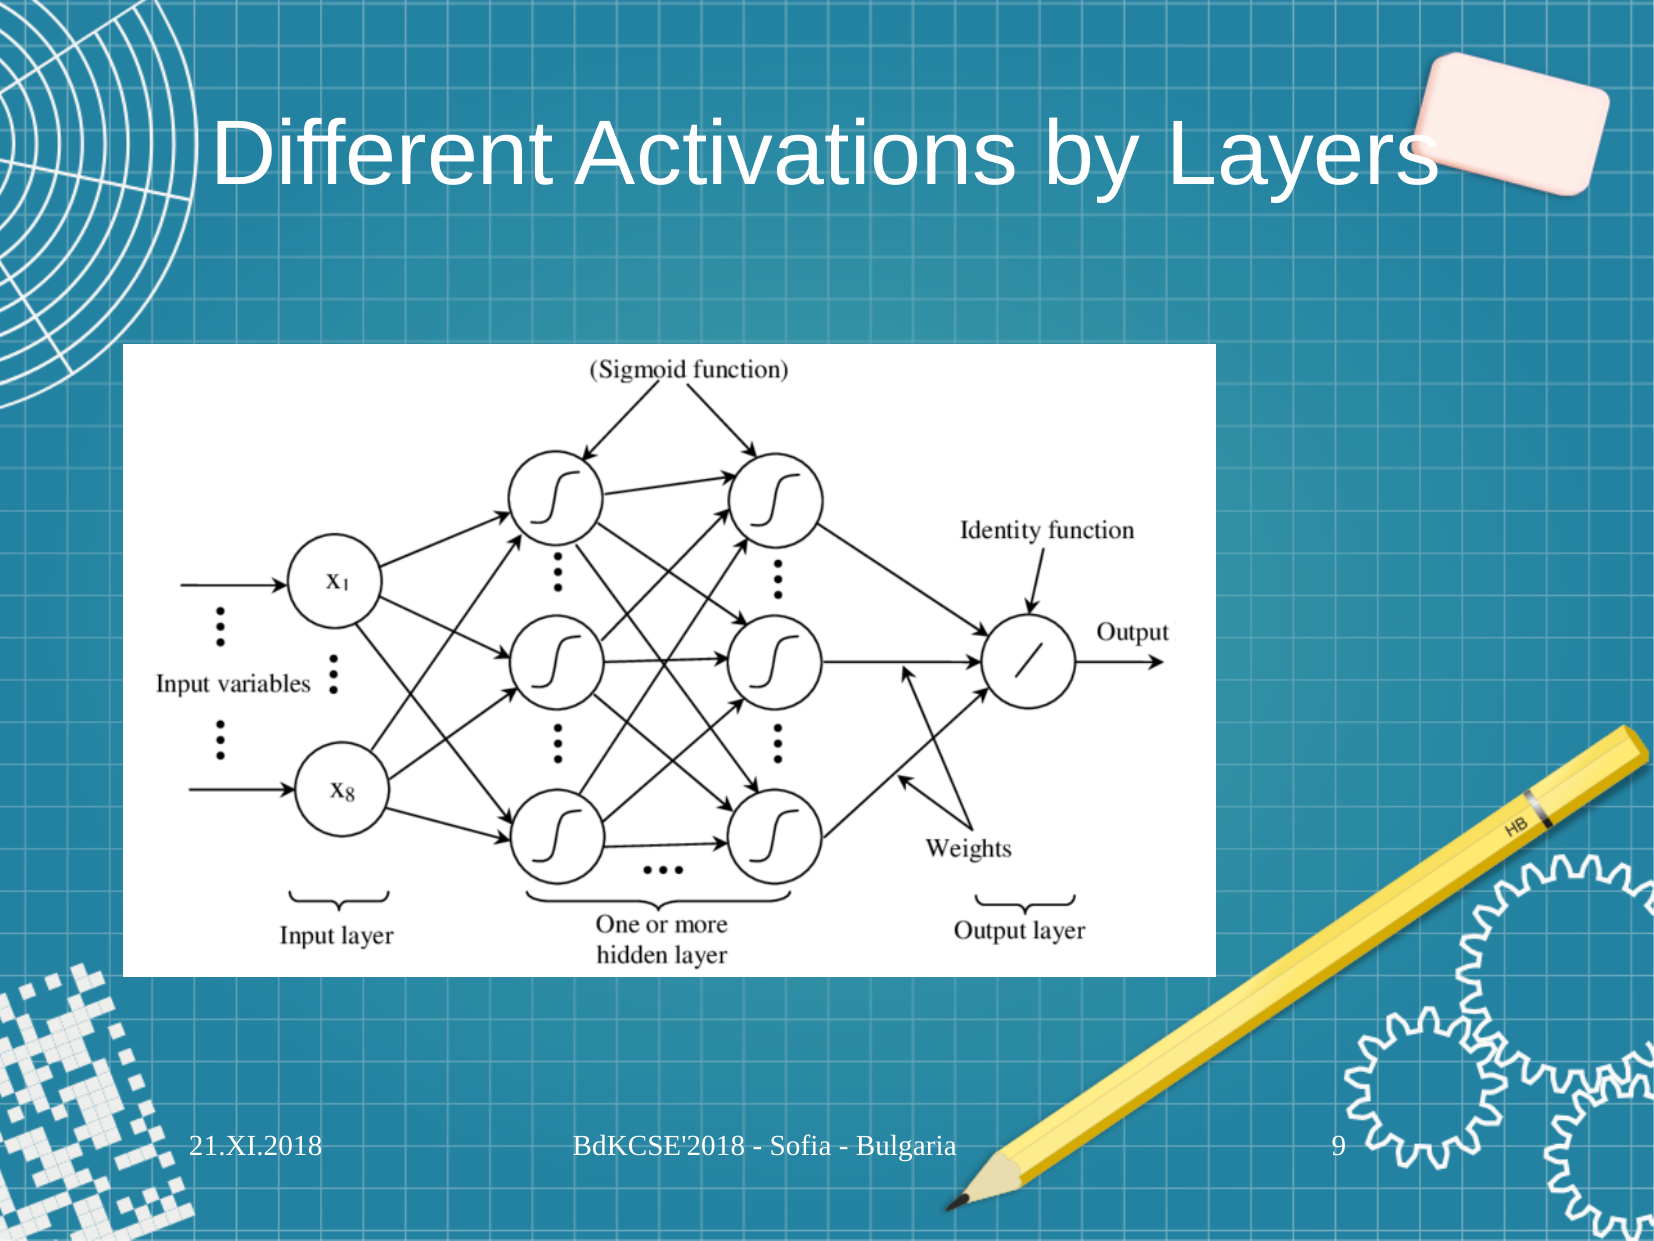

# Different Activations by Layers
21.XI.2018
BdKCSE'2018 - Sofia - Bulgaria
9